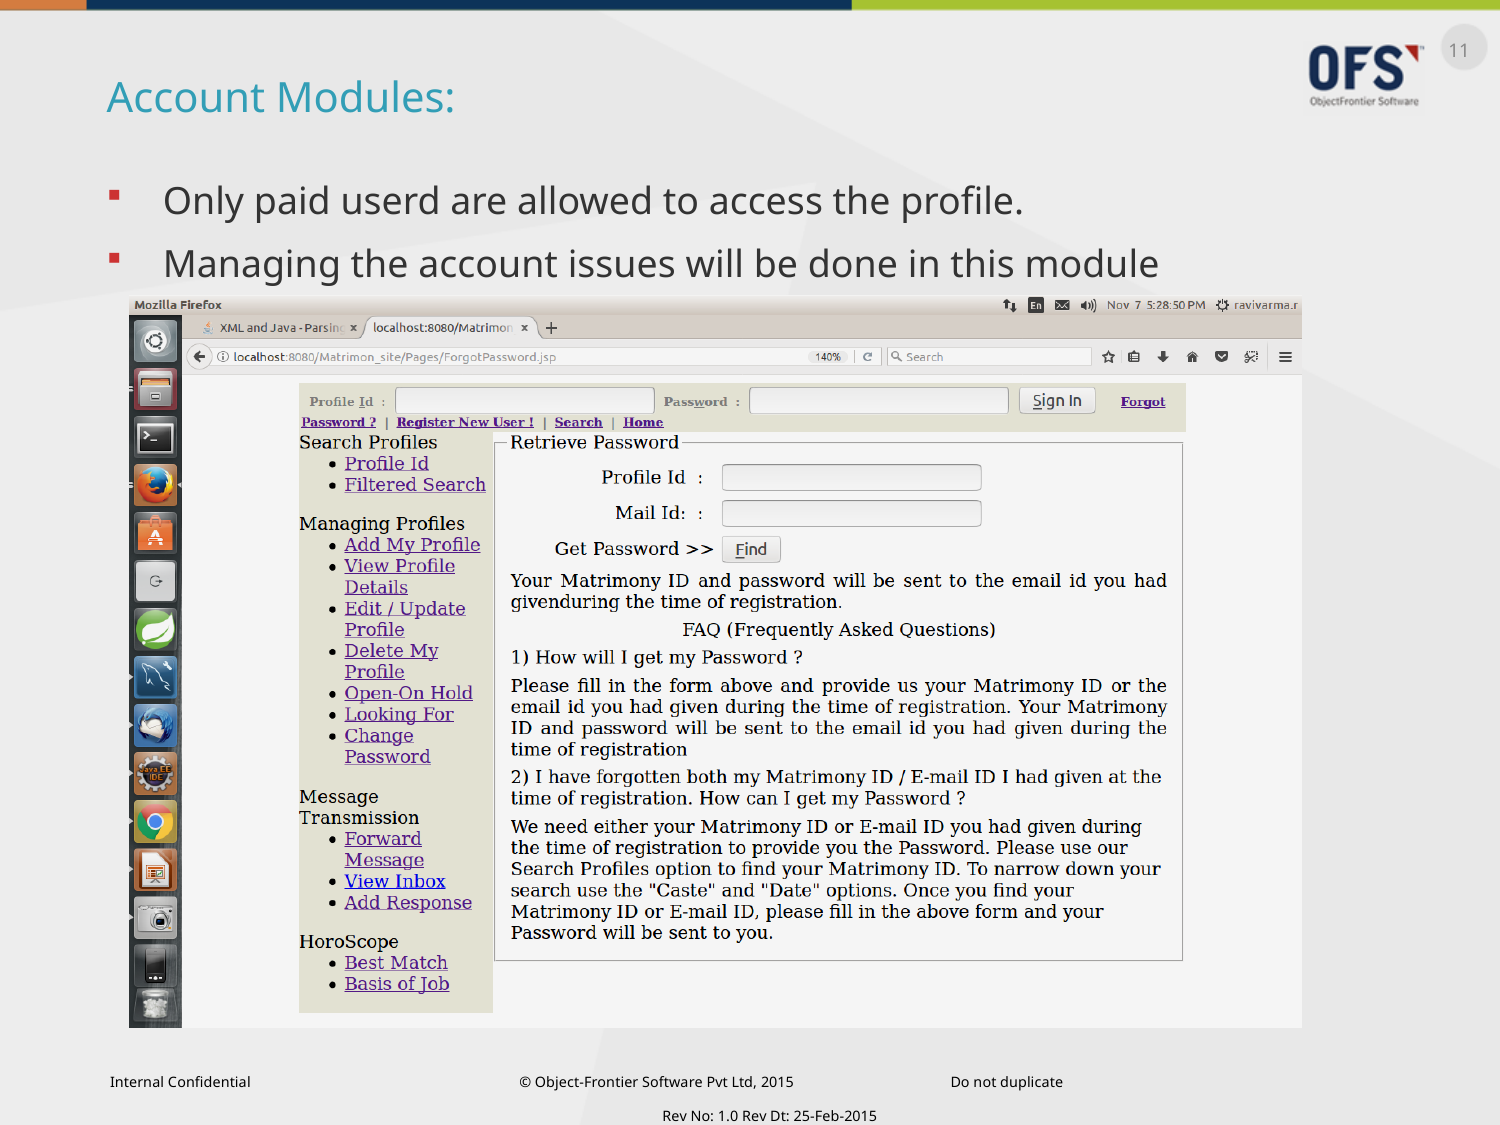

# Account Modules:
Only paid userd are allowed to access the profile.
Managing the account issues will be done in this module